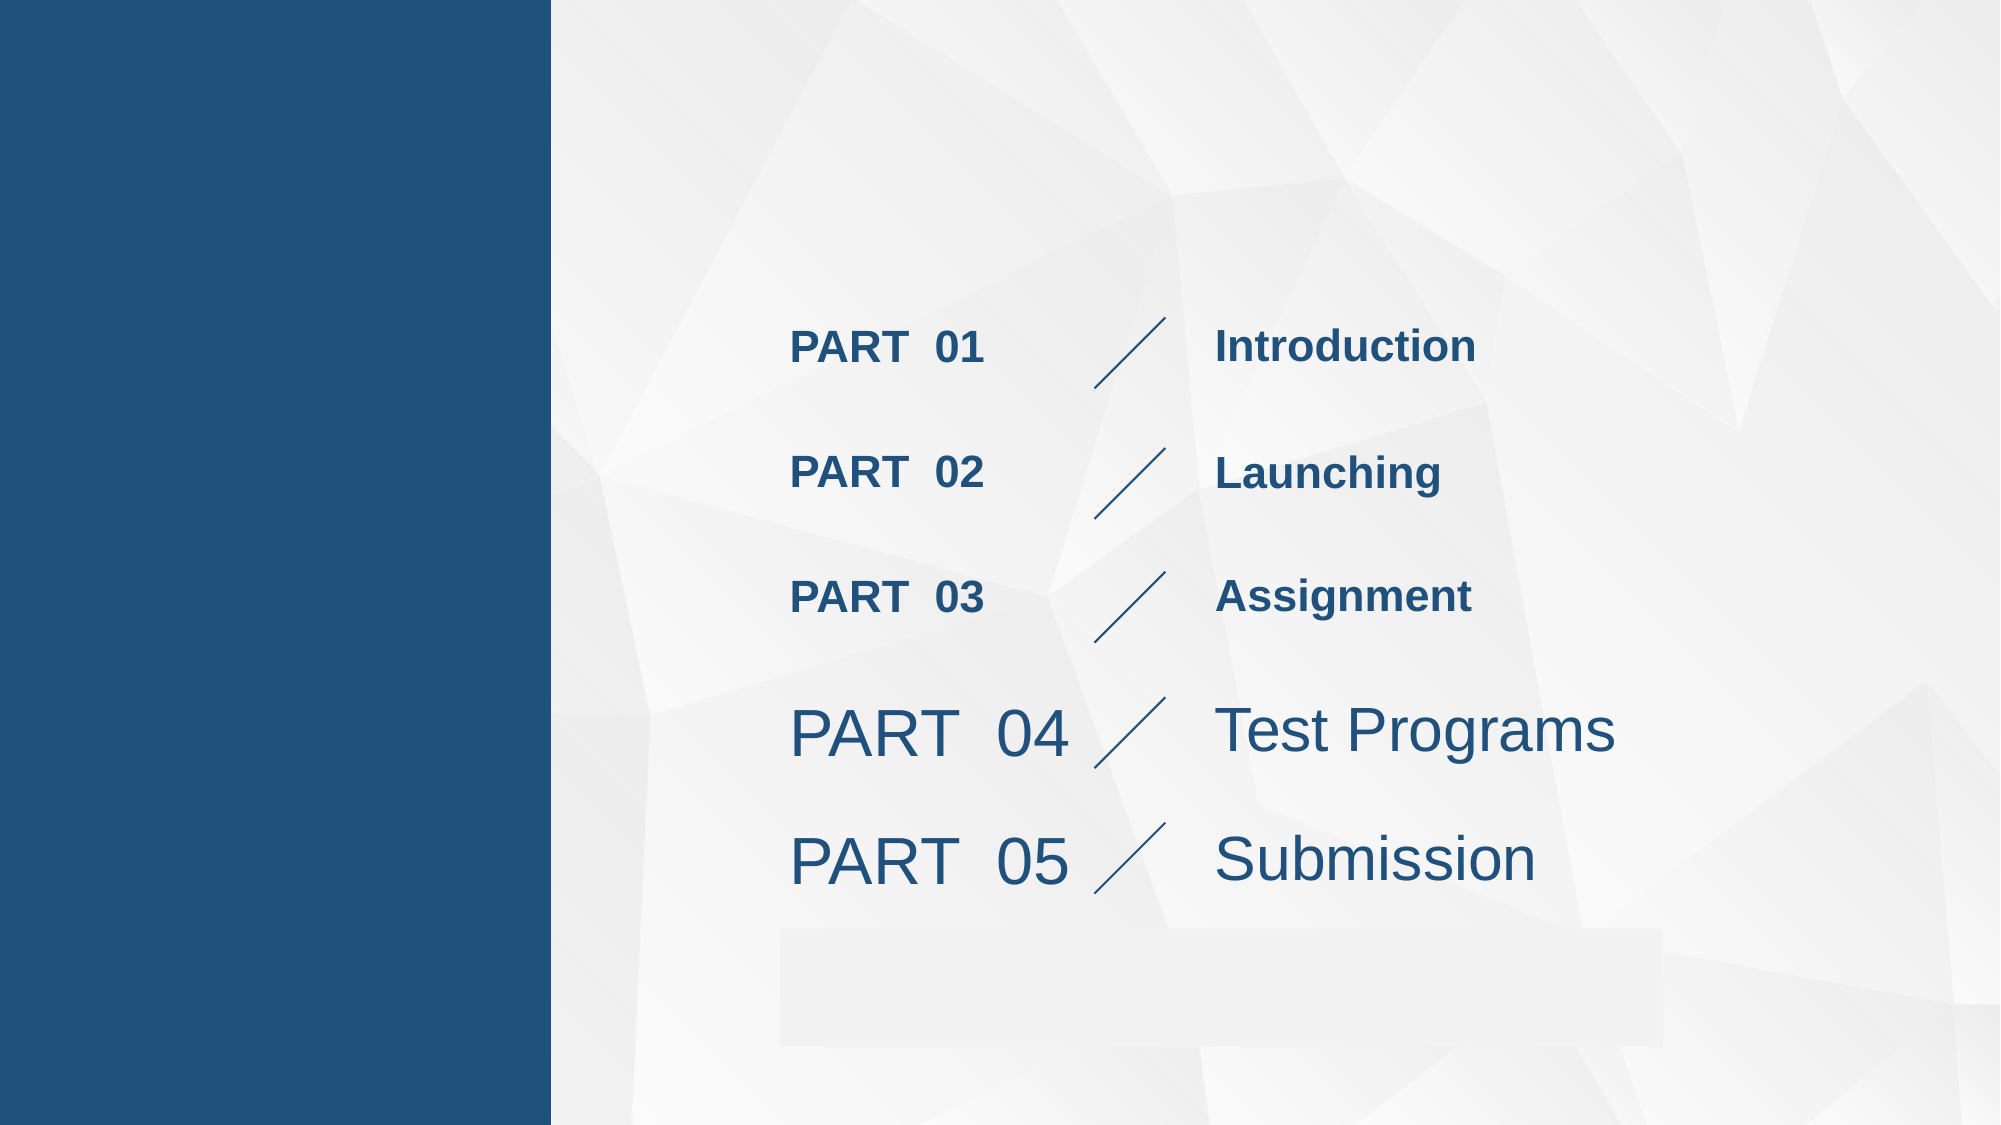

Outline
# PART 01
Introduction
PART 02
Launching
Assignment
PART 03
PART 04
Test Programs
PART 05
Submission